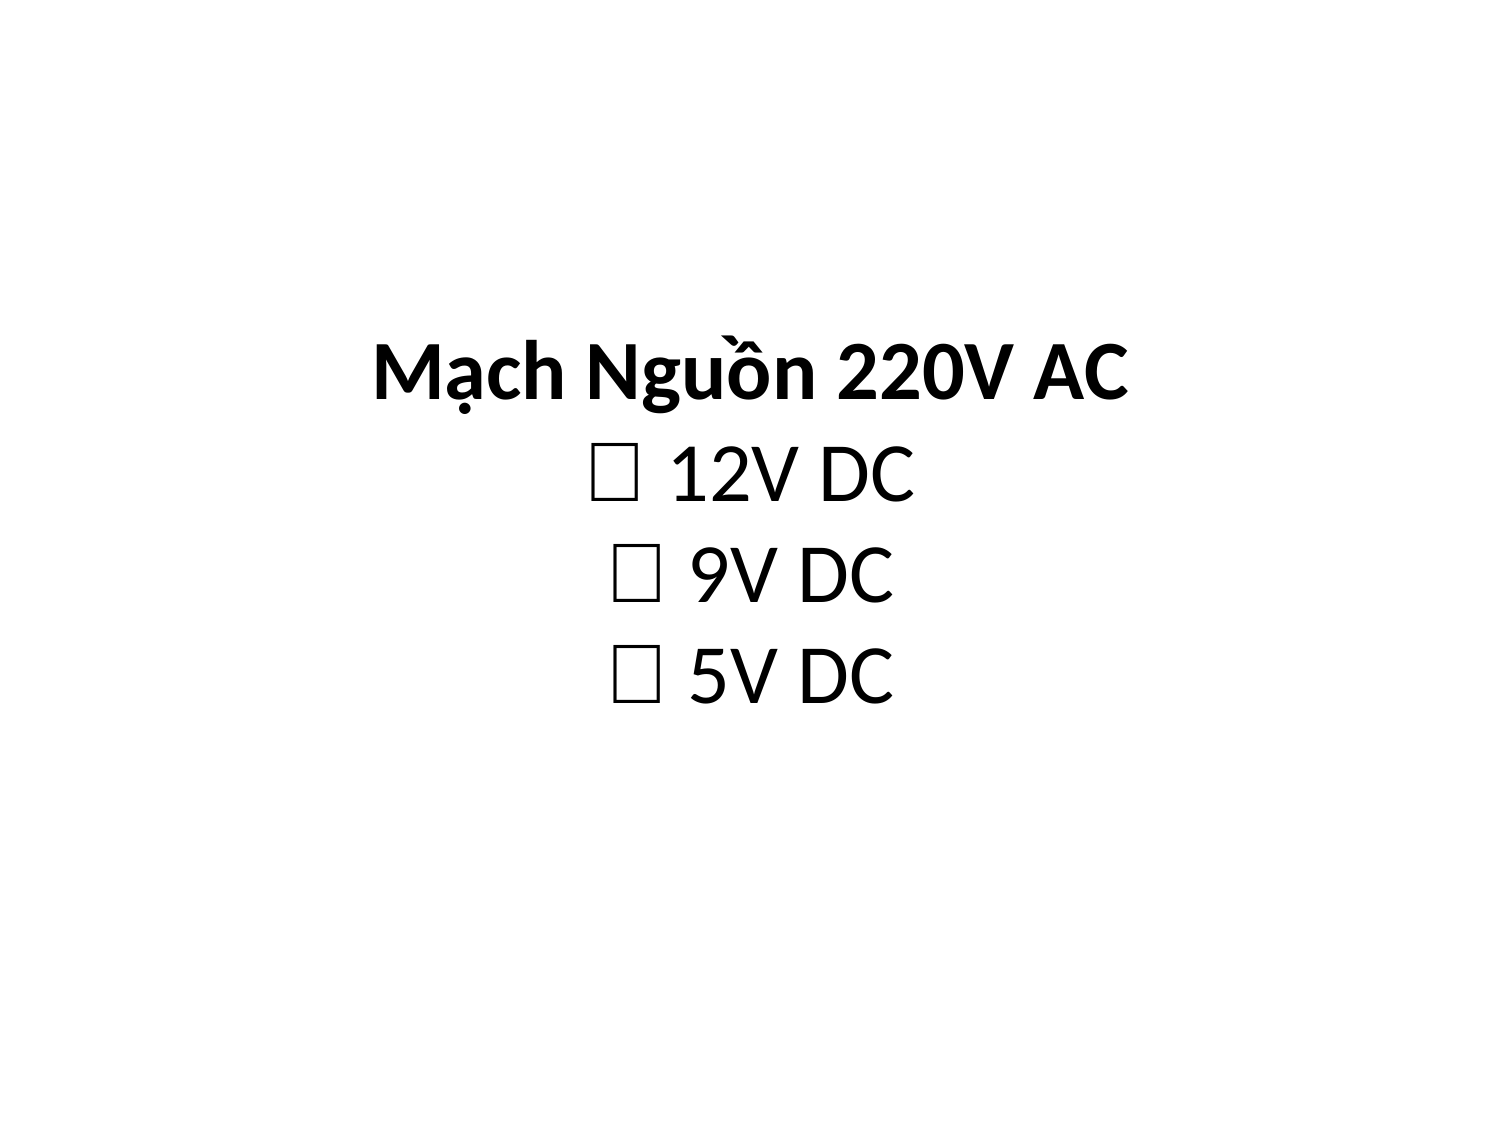

# Mạch Nguồn 220V AC 12V DC 9V DC 5V DC